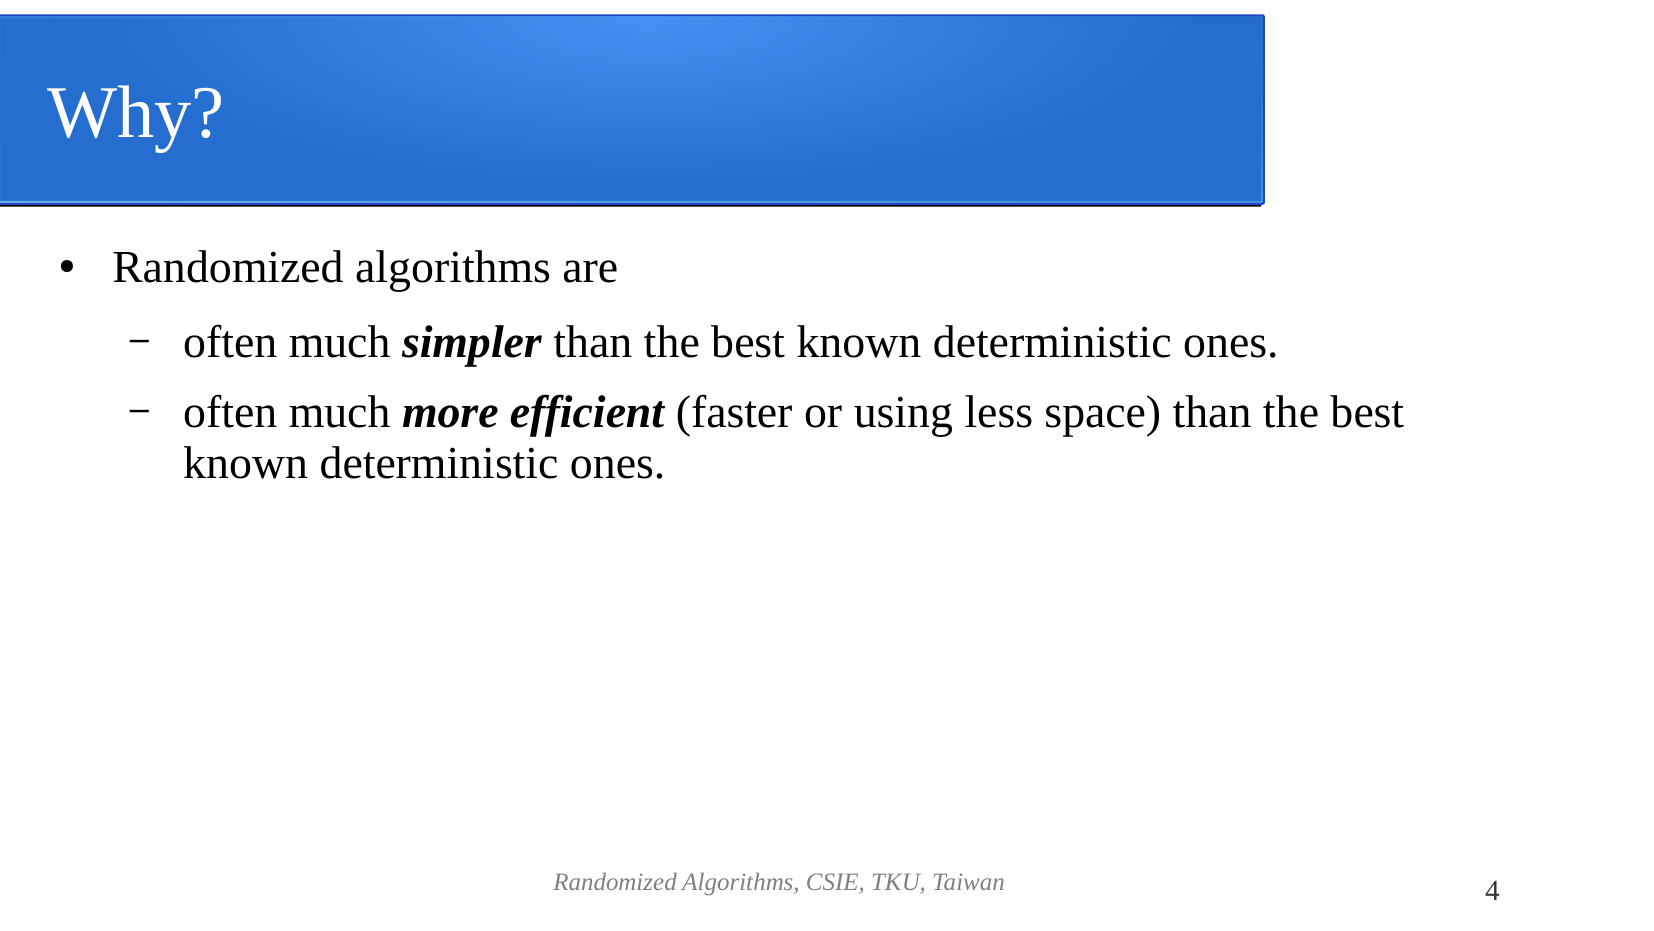

# Why?
Randomized algorithms are
often much simpler than the best known deterministic ones.
often much more efficient (faster or using less space) than the best known deterministic ones.
Randomized Algorithms, CSIE, TKU, Taiwan
4